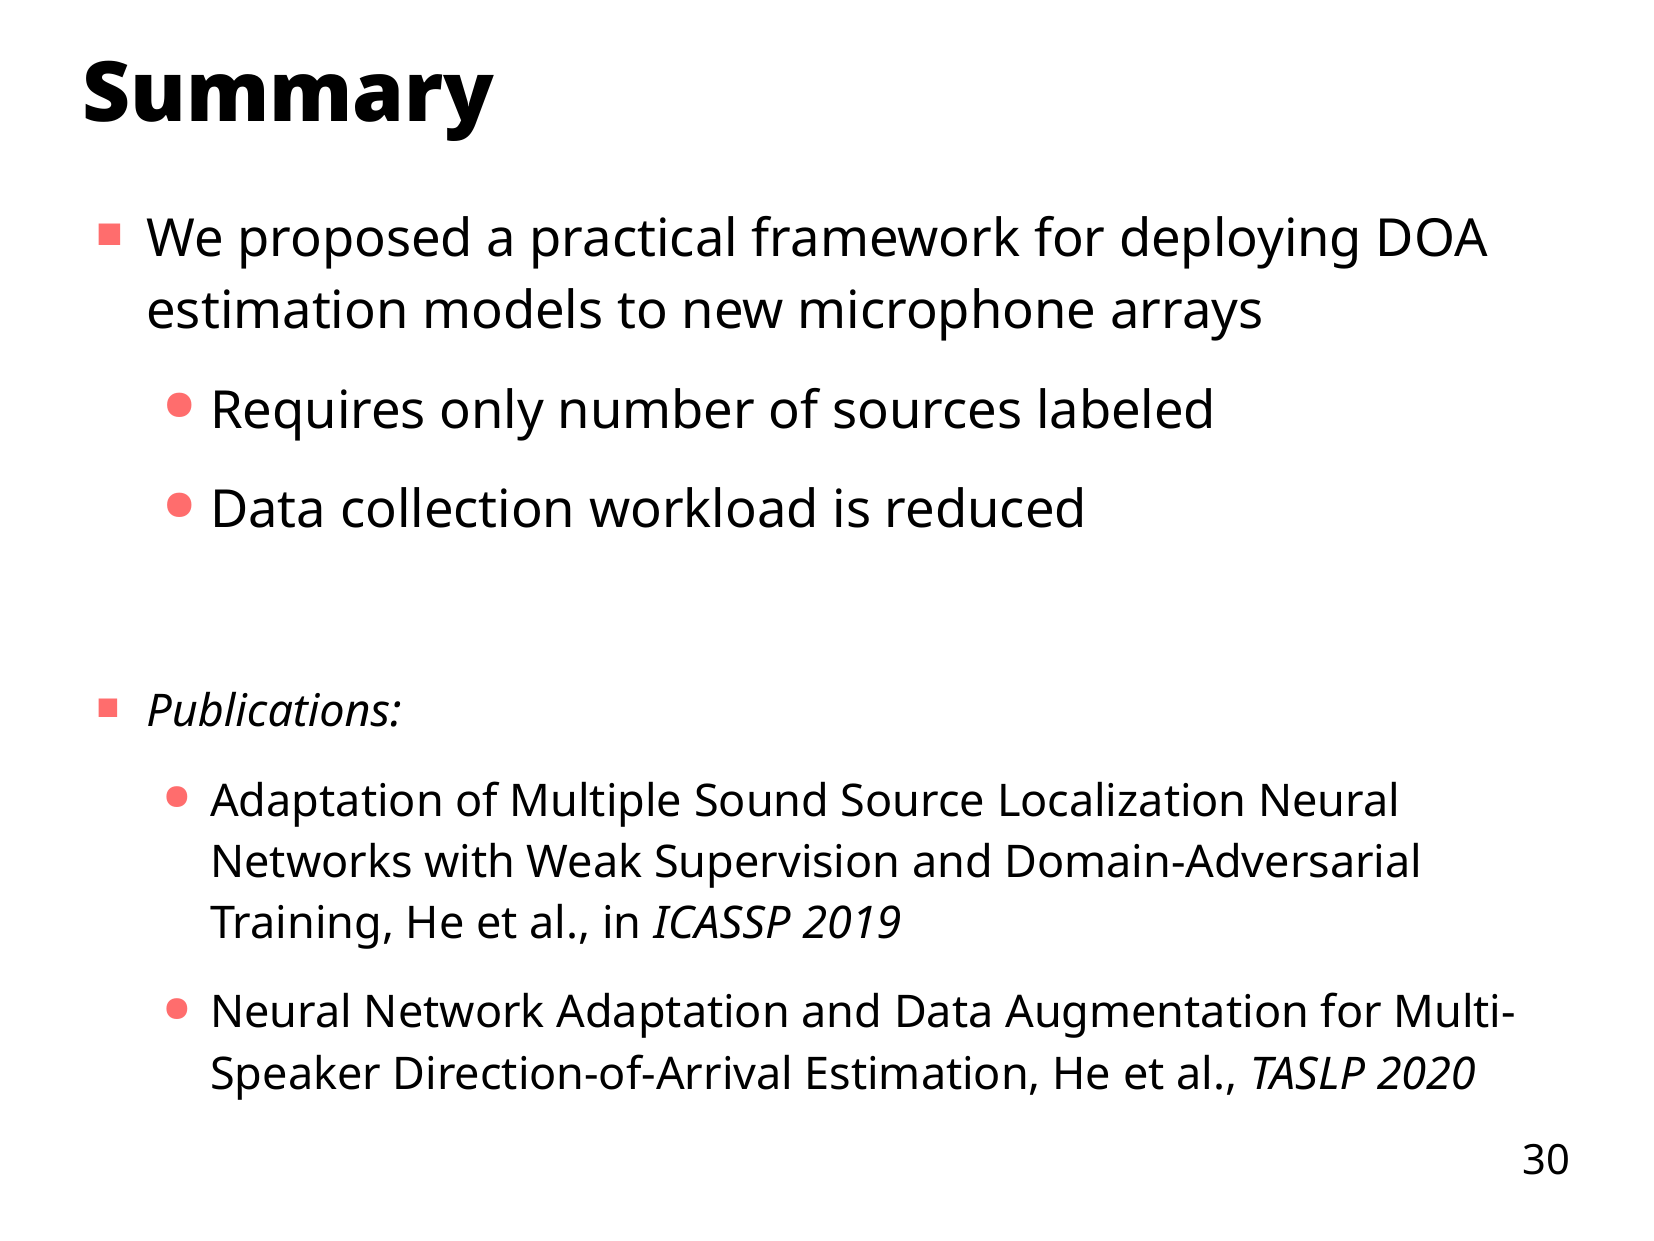

# Summary
We proposed a practical framework for deploying DOA estimation models to new microphone arrays
Requires only number of sources labeled
Data collection workload is reduced
Publications:
Adaptation of Multiple Sound Source Localization Neural Networks with Weak Supervision and Domain-Adversarial Training, He et al., in ICASSP 2019
Neural Network Adaptation and Data Augmentation for Multi-Speaker Direction-of-Arrival Estimation, He et al., TASLP 2020
30